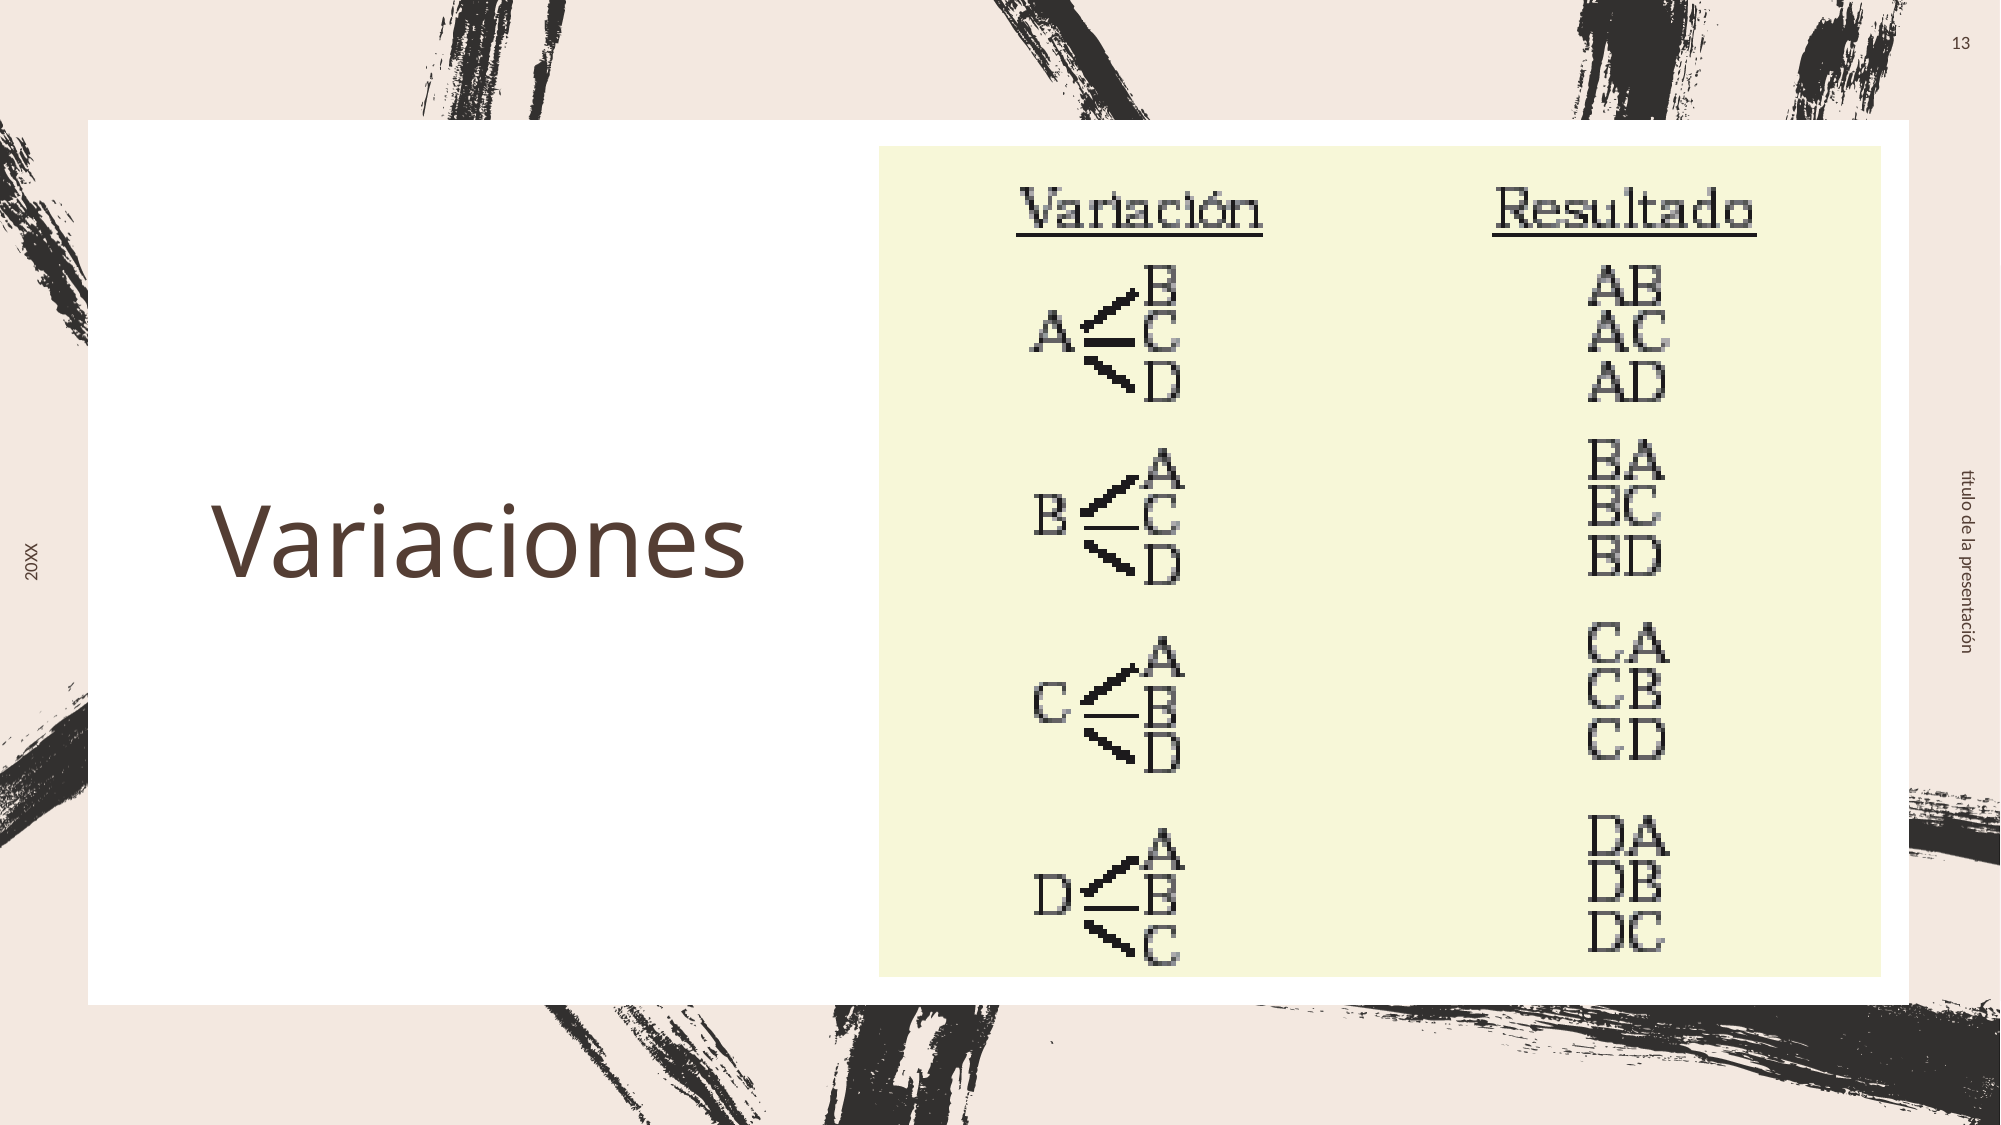

# Variaciones
20XX
título de la presentación